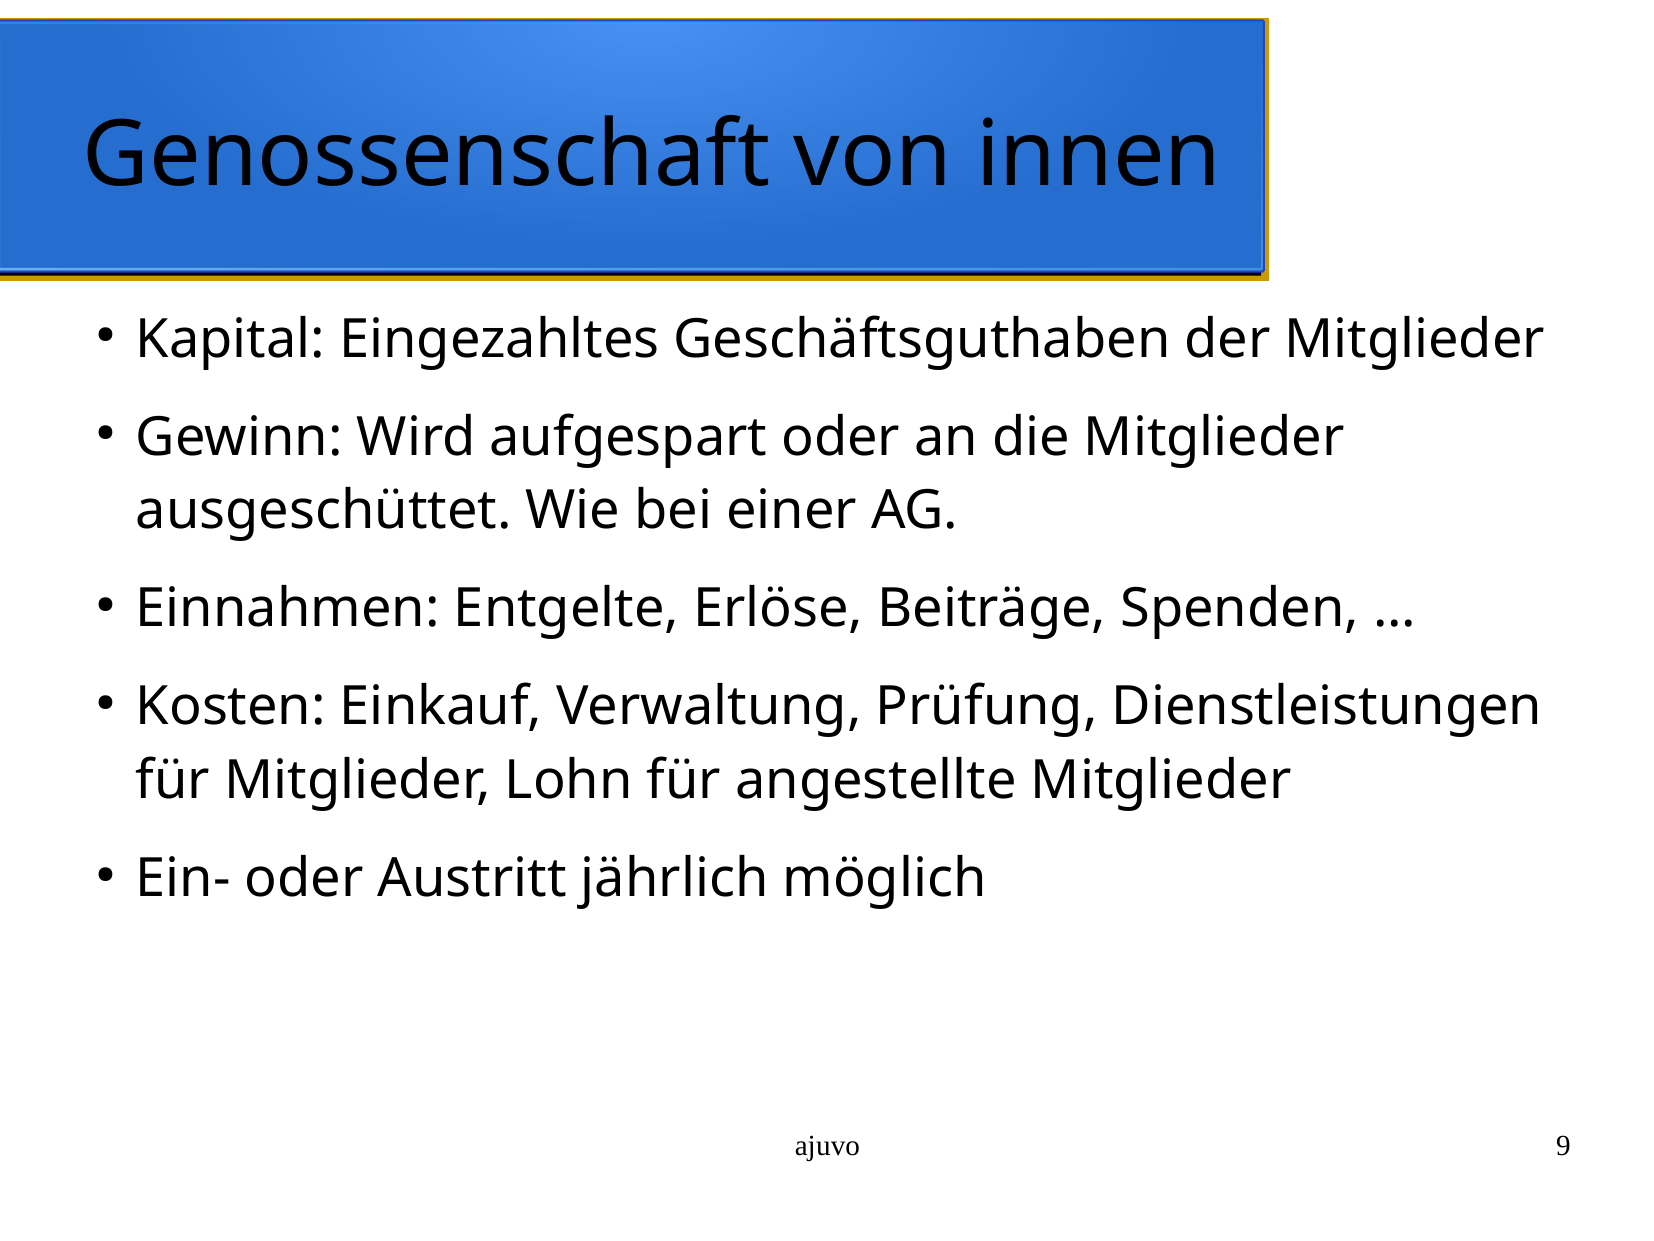

# Genossenschaft von innen
Kapital: Eingezahltes Geschäftsguthaben der Mitglieder
Gewinn: Wird aufgespart oder an die Mitglieder ausgeschüttet. Wie bei einer AG.
Einnahmen: Entgelte, Erlöse, Beiträge, Spenden, ...
Kosten: Einkauf, Verwaltung, Prüfung, Dienstleistungen für Mitglieder, Lohn für angestellte Mitglieder
Ein- oder Austritt jährlich möglich
ajuvo
9